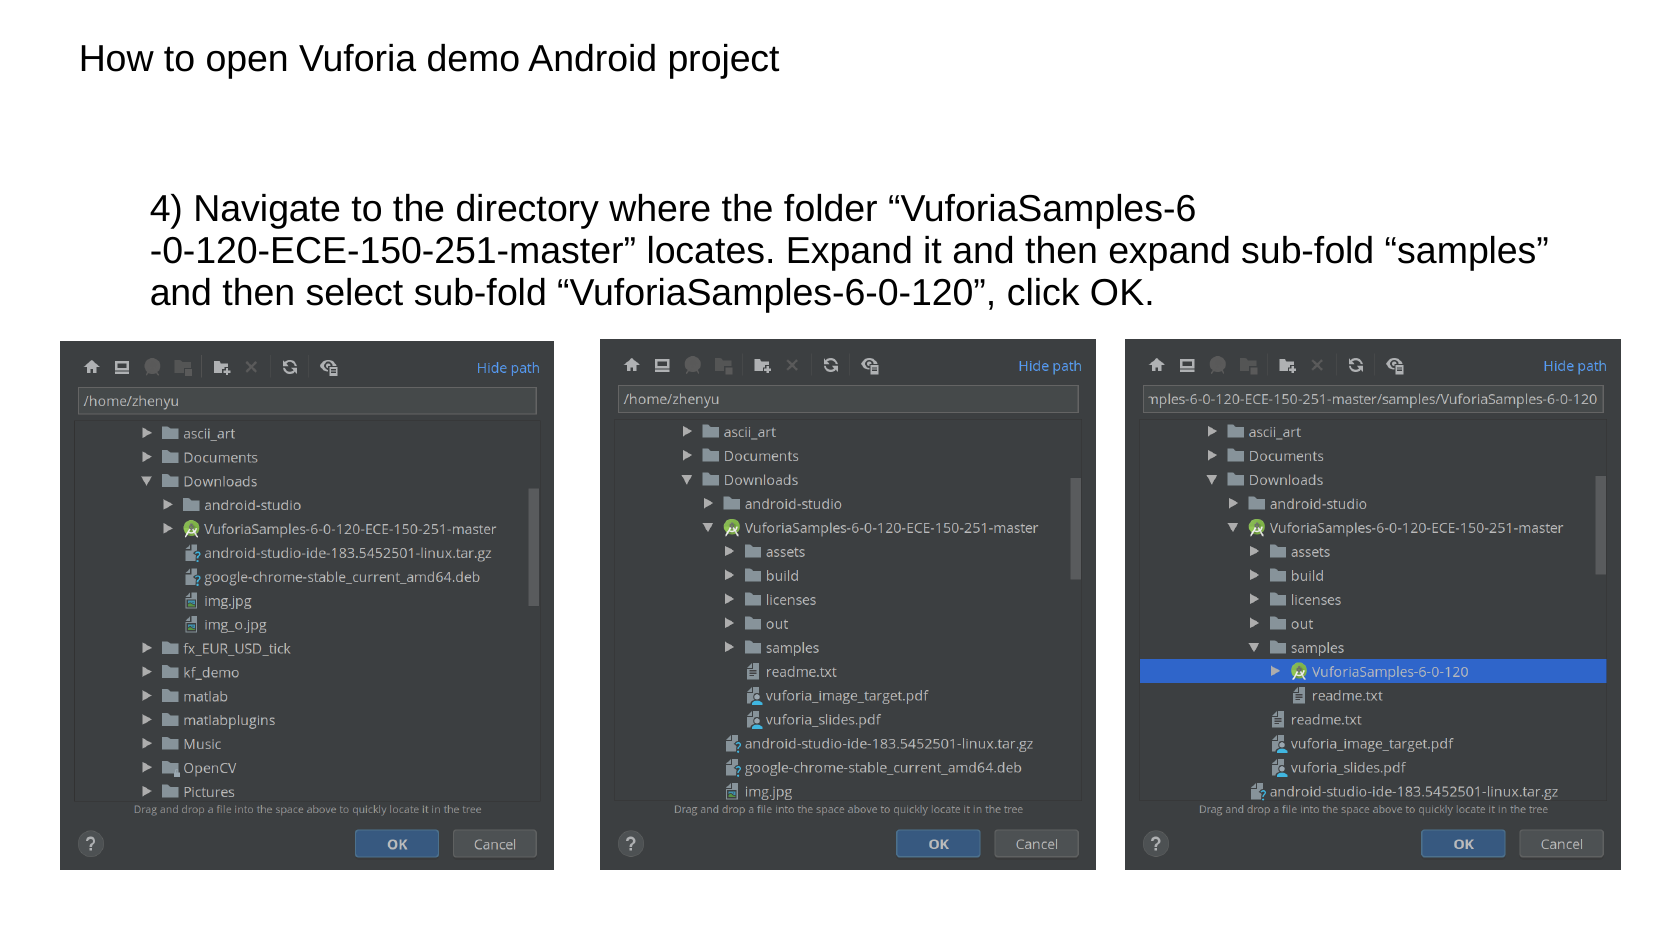

How to open Vuforia demo Android project
4) Navigate to the directory where the folder “VuforiaSamples-6
-0-120-ECE-150-251-master” locates. Expand it and then expand sub-fold “samples”
and then select sub-fold “VuforiaSamples-6-0-120”, click OK.